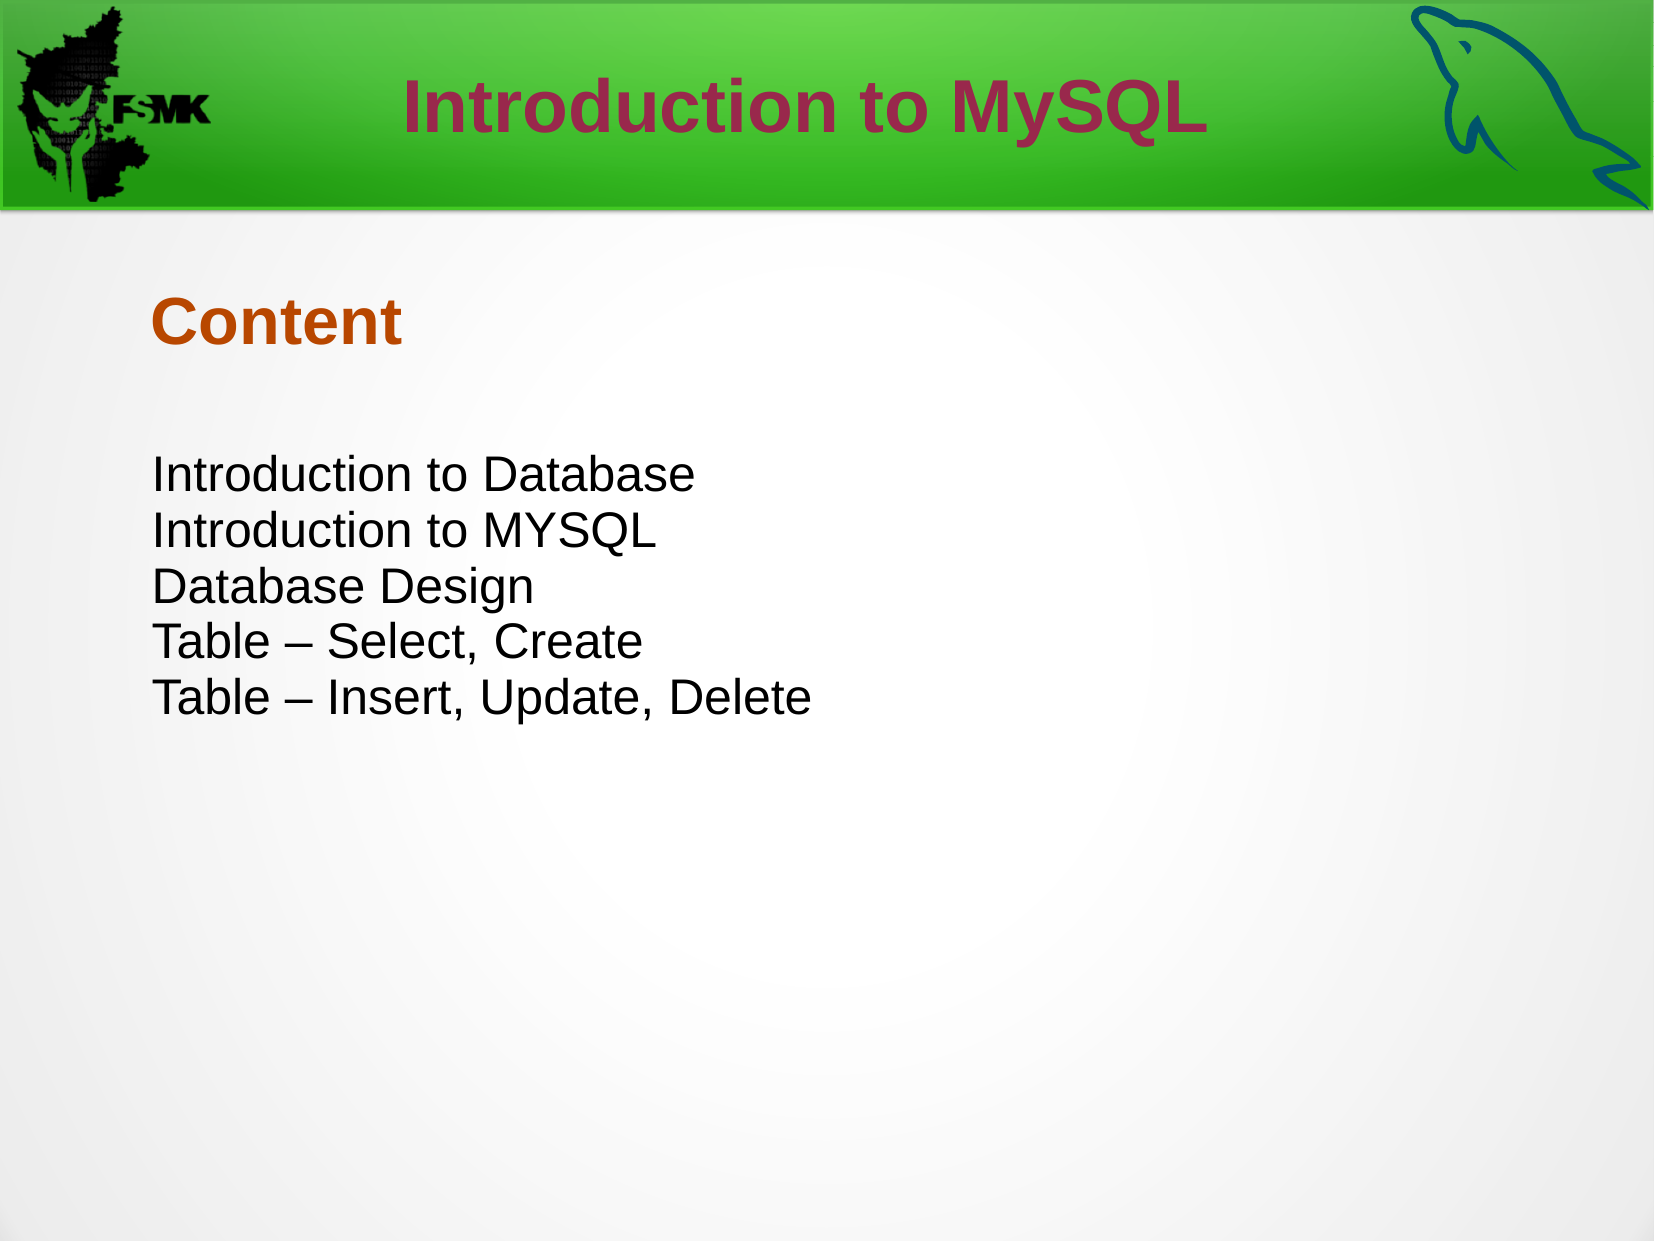

# Introduction to MySQL
Content
Introduction to Database
Introduction to MYSQL
Database Design
Table – Select, Create
Table – Insert, Update, Delete